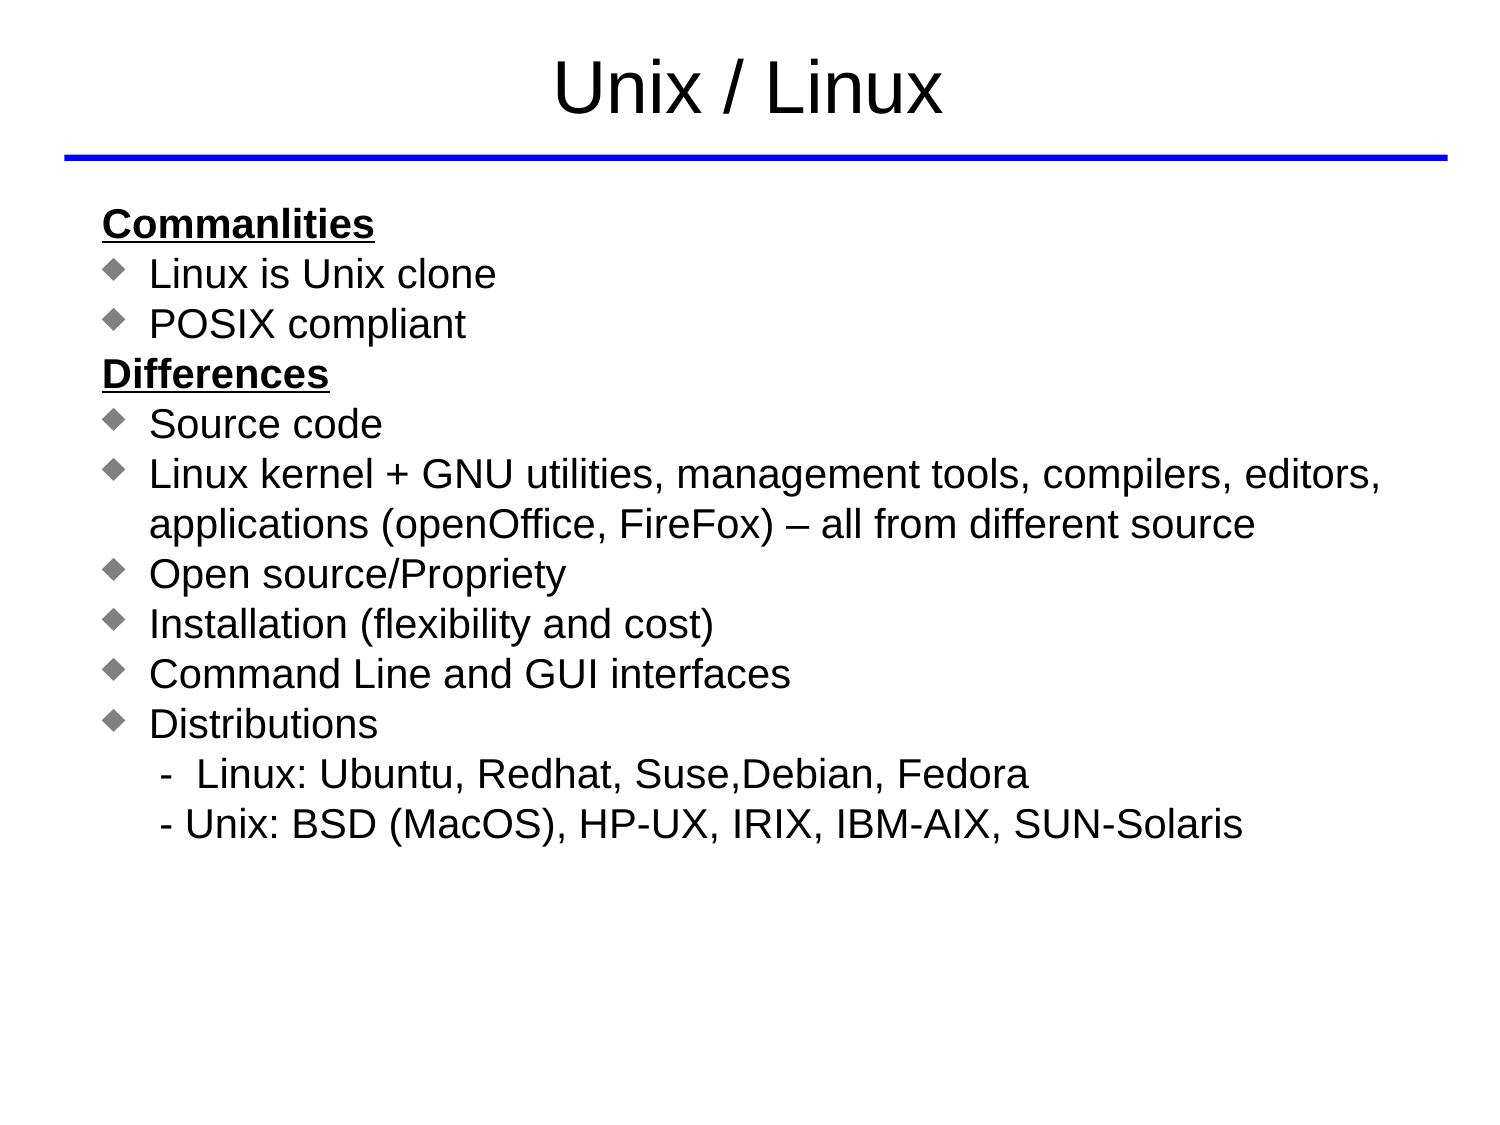

# Unix / Linux
Commanlities
Linux is Unix clone
POSIX compliant
Differences
Source code
Linux kernel + GNU utilities, management tools, compilers, editors, applications (openOffice, FireFox) – all from different source
Open source/Propriety
Installation (flexibility and cost)
Command Line and GUI interfaces
Distributions
 - Linux: Ubuntu, Redhat, Suse,Debian, Fedora
 - Unix: BSD (MacOS), HP-UX, IRIX, IBM-AIX, SUN-Solaris